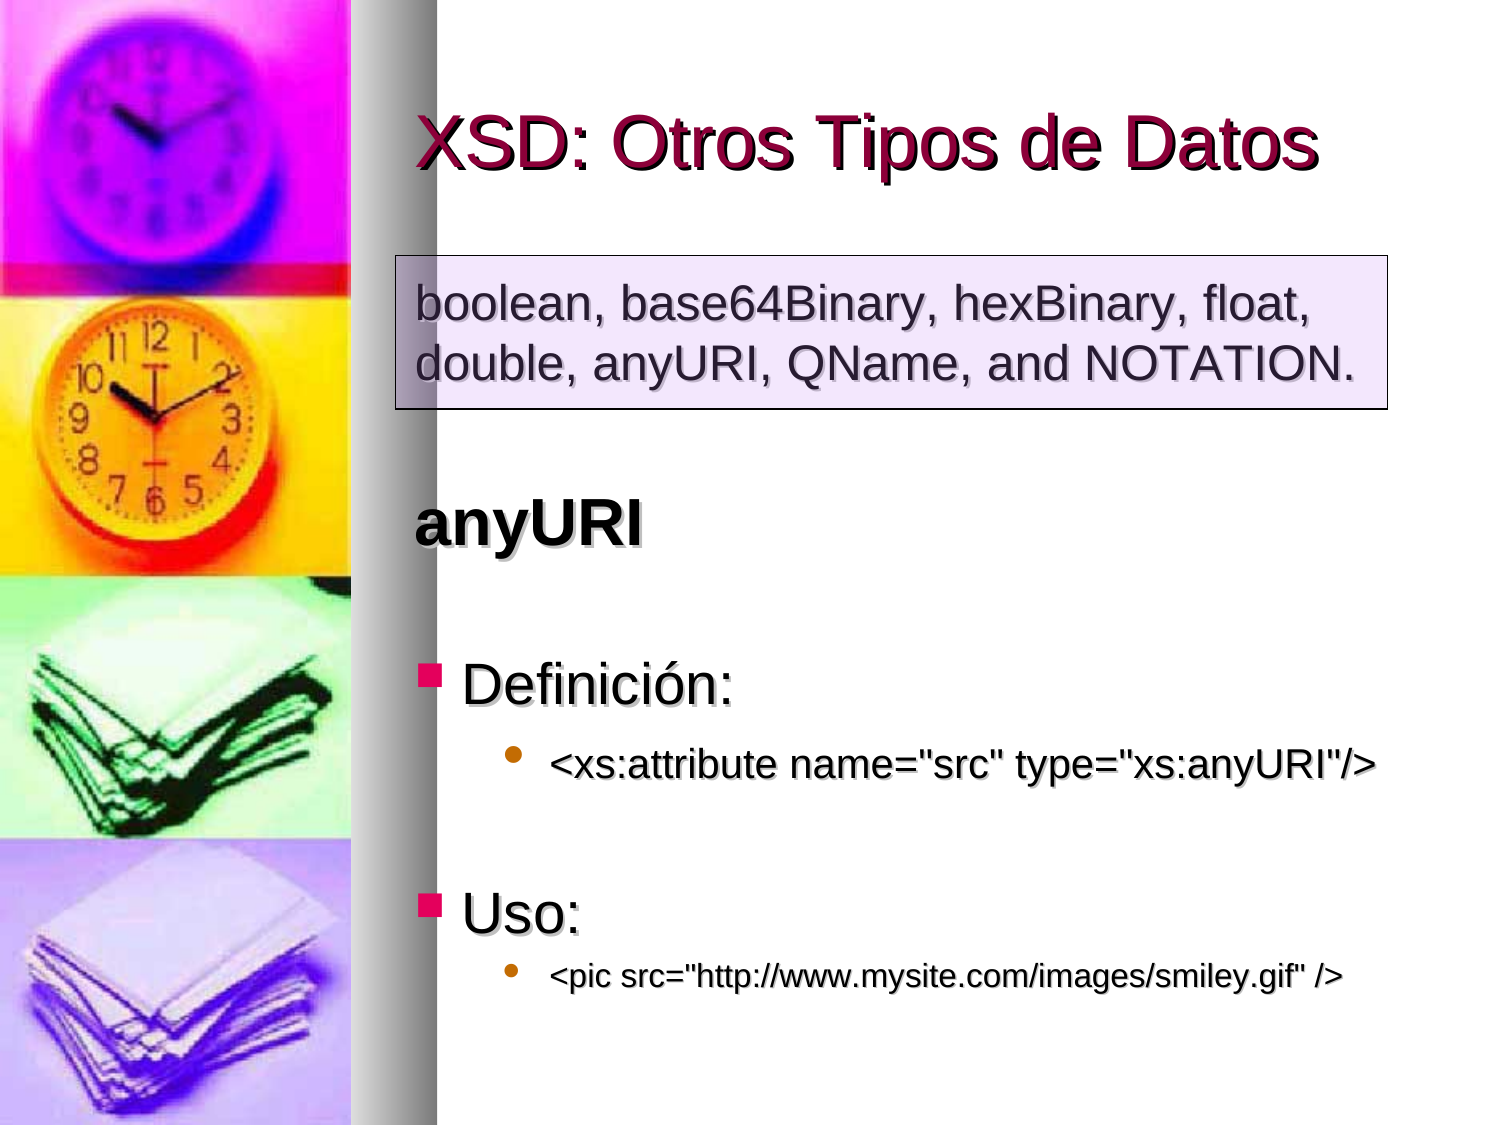

# XSD: Otros Tipos de Datos
boolean, base64Binary, hexBinary, float, double, anyURI, QName, and NOTATION.
anyURI
 Definición:
<xs:attribute name="src" type="xs:anyURI"/>
 Uso:
<pic src="http://www.mysite.com/images/smiley.gif" />